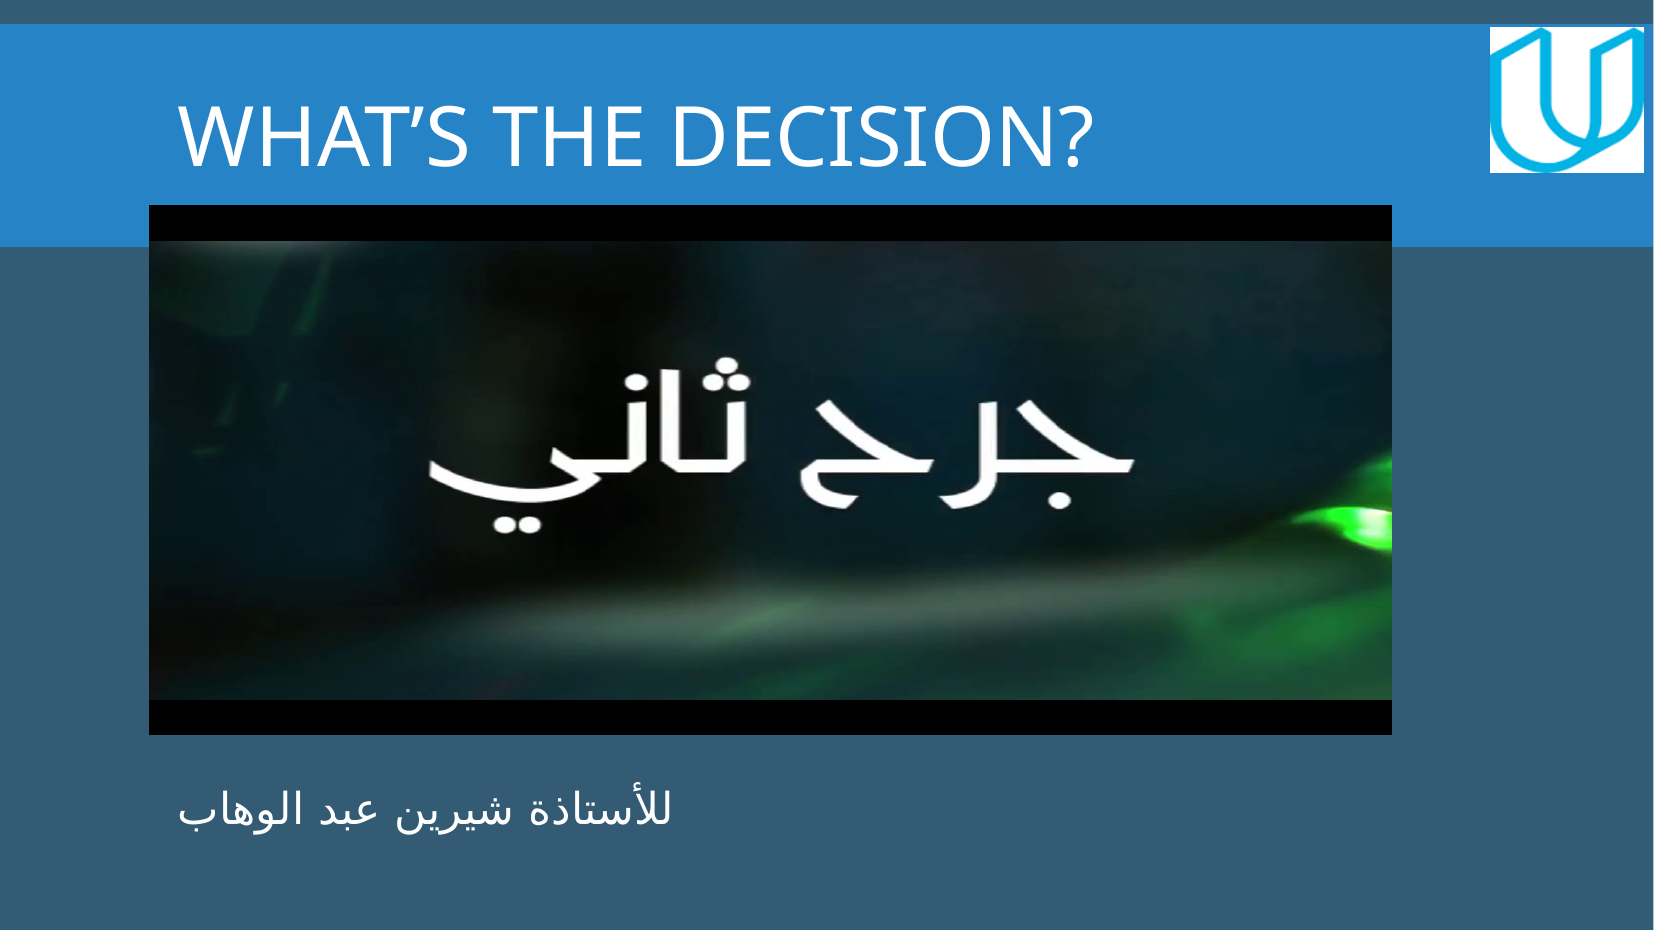

What’s the decision?
للأستاذة شيرين عبد الوهاب